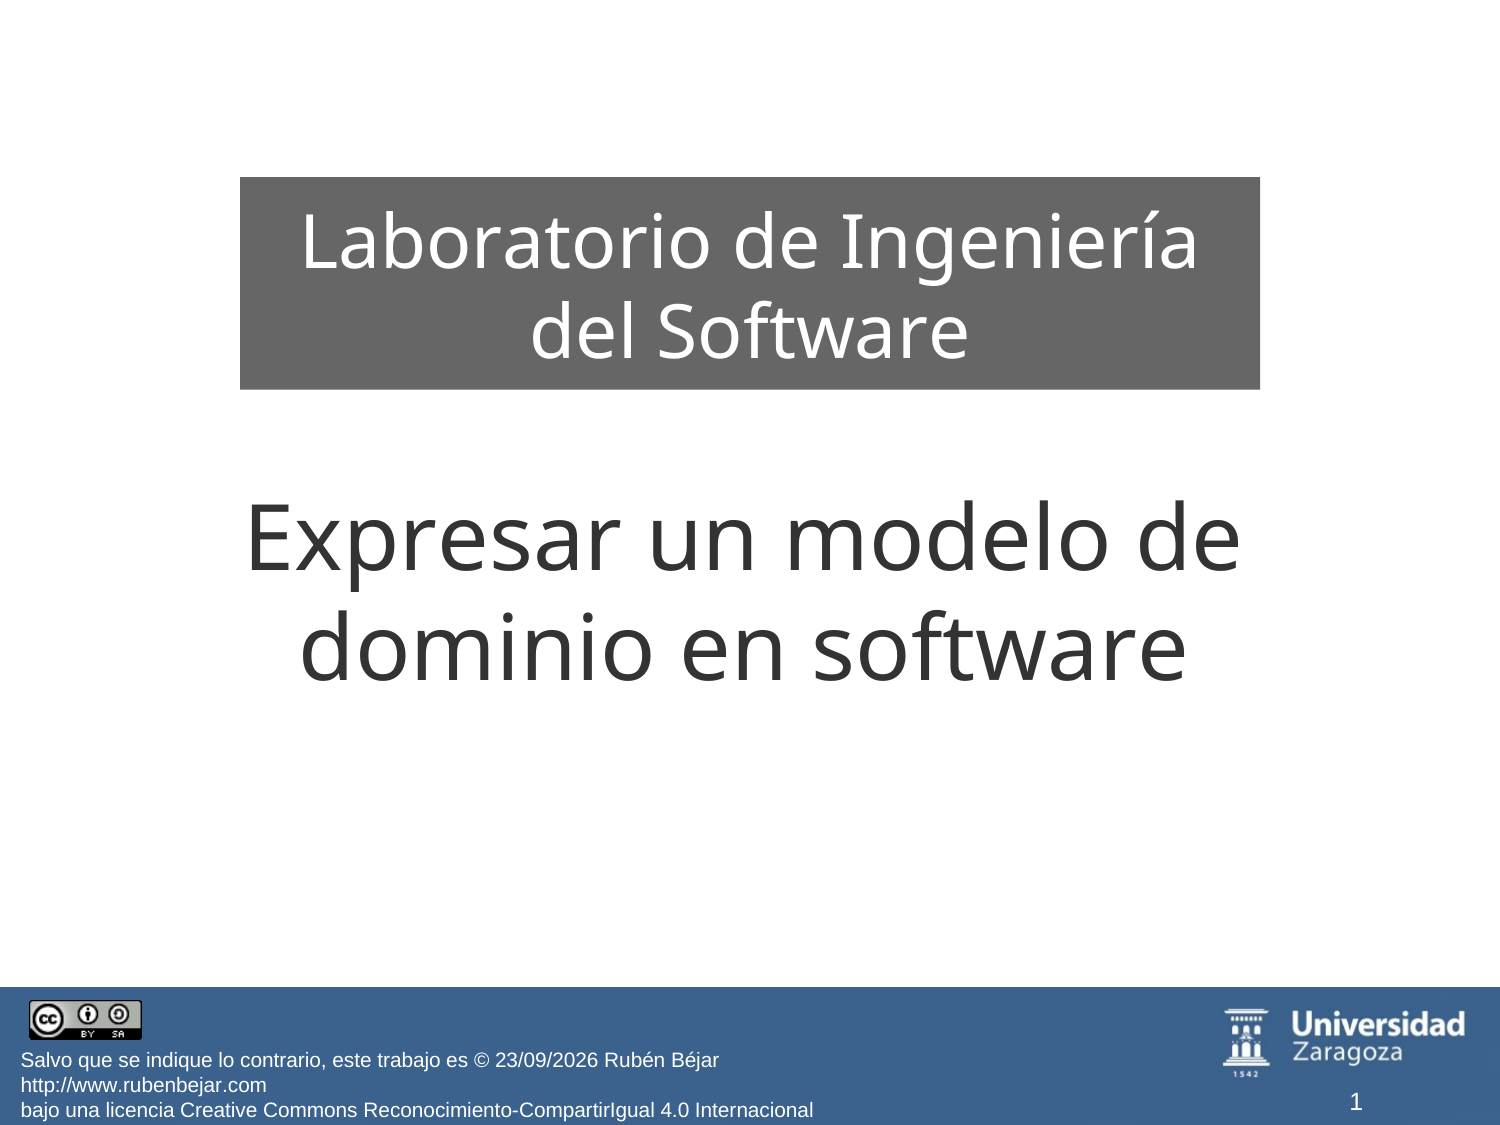

Laboratorio de Ingeniería del Software
Expresar un modelo de dominio en software